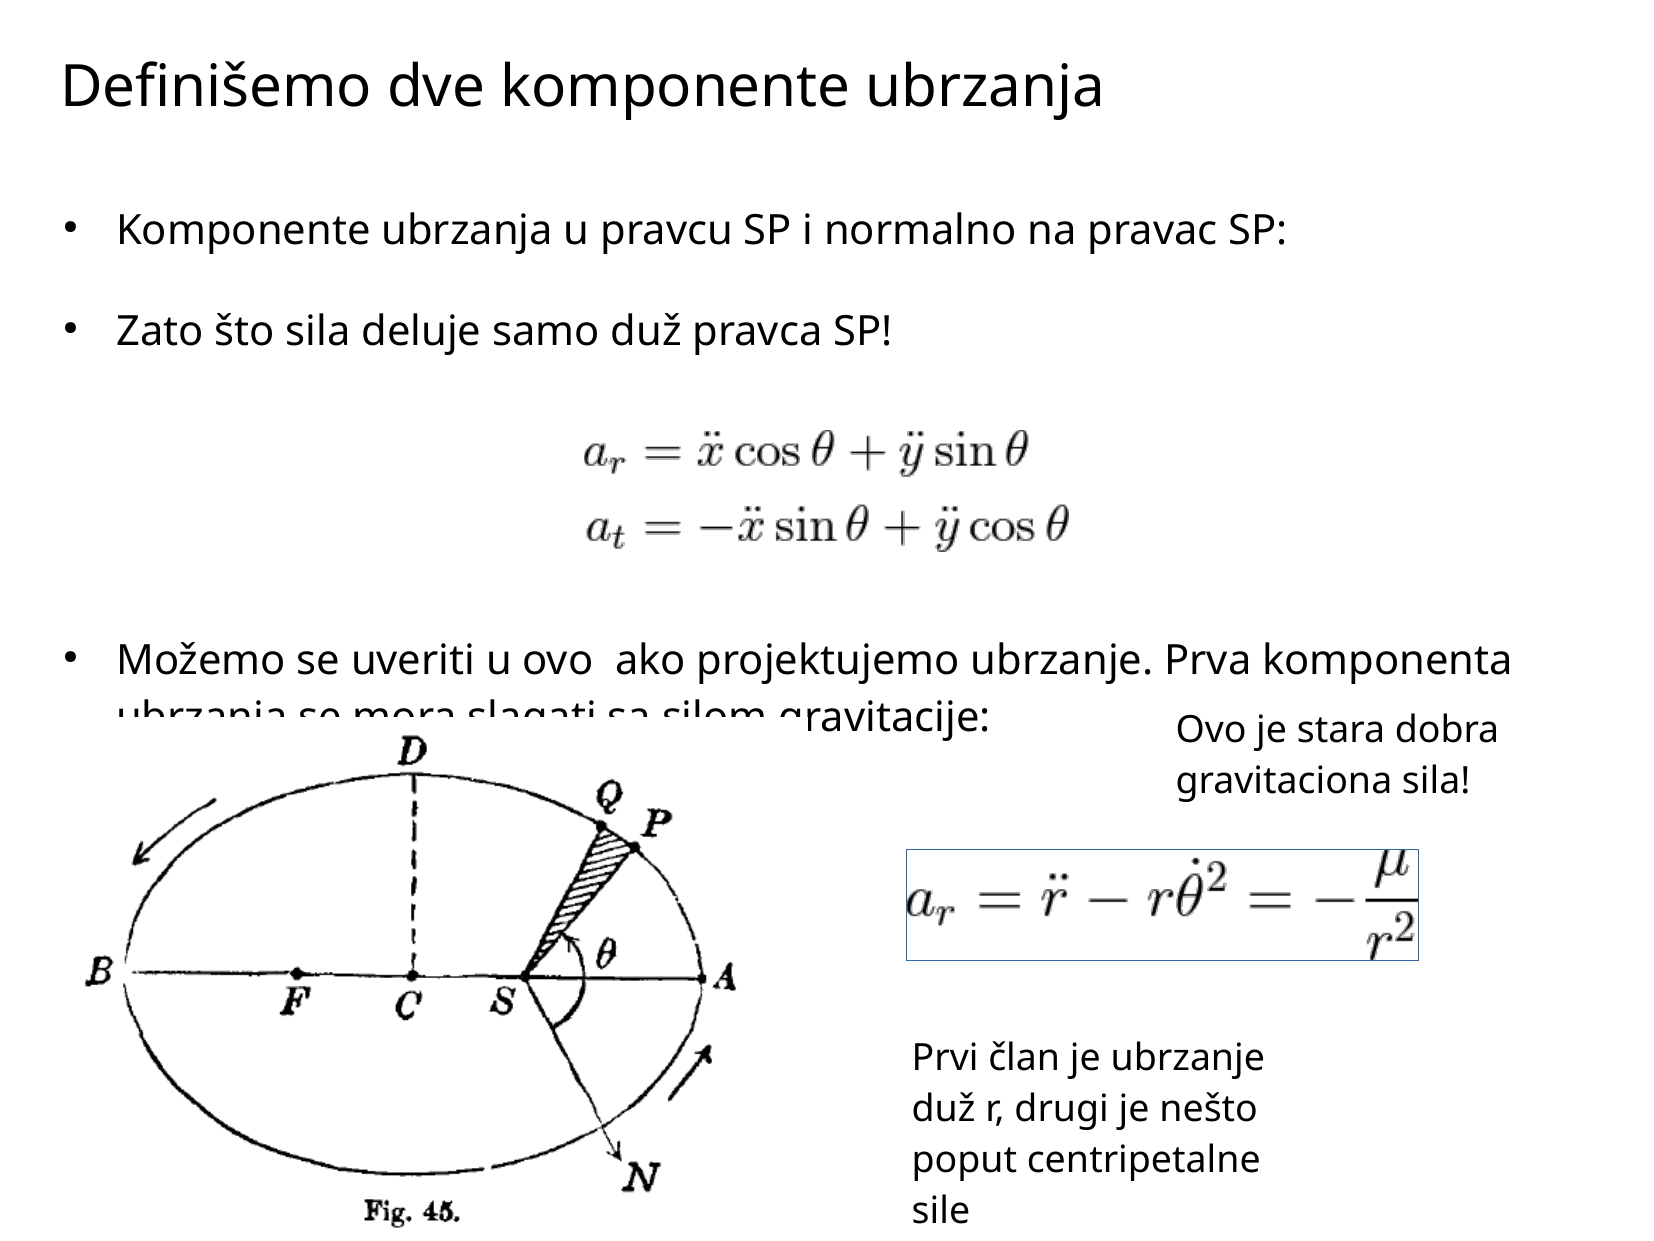

# Definišemo dve komponente ubrzanja
Komponente ubrzanja u pravcu SP i normalno na pravac SP:
Zato što sila deluje samo duž pravca SP!
Možemo se uveriti u ovo ako projektujemo ubrzanje. Prva komponenta ubrzanja se mora slagati sa silom gravitacije:
Ovo je stara dobra gravitaciona sila!
Prvi član je ubrzanje duž r, drugi je nešto poput centripetalne sile